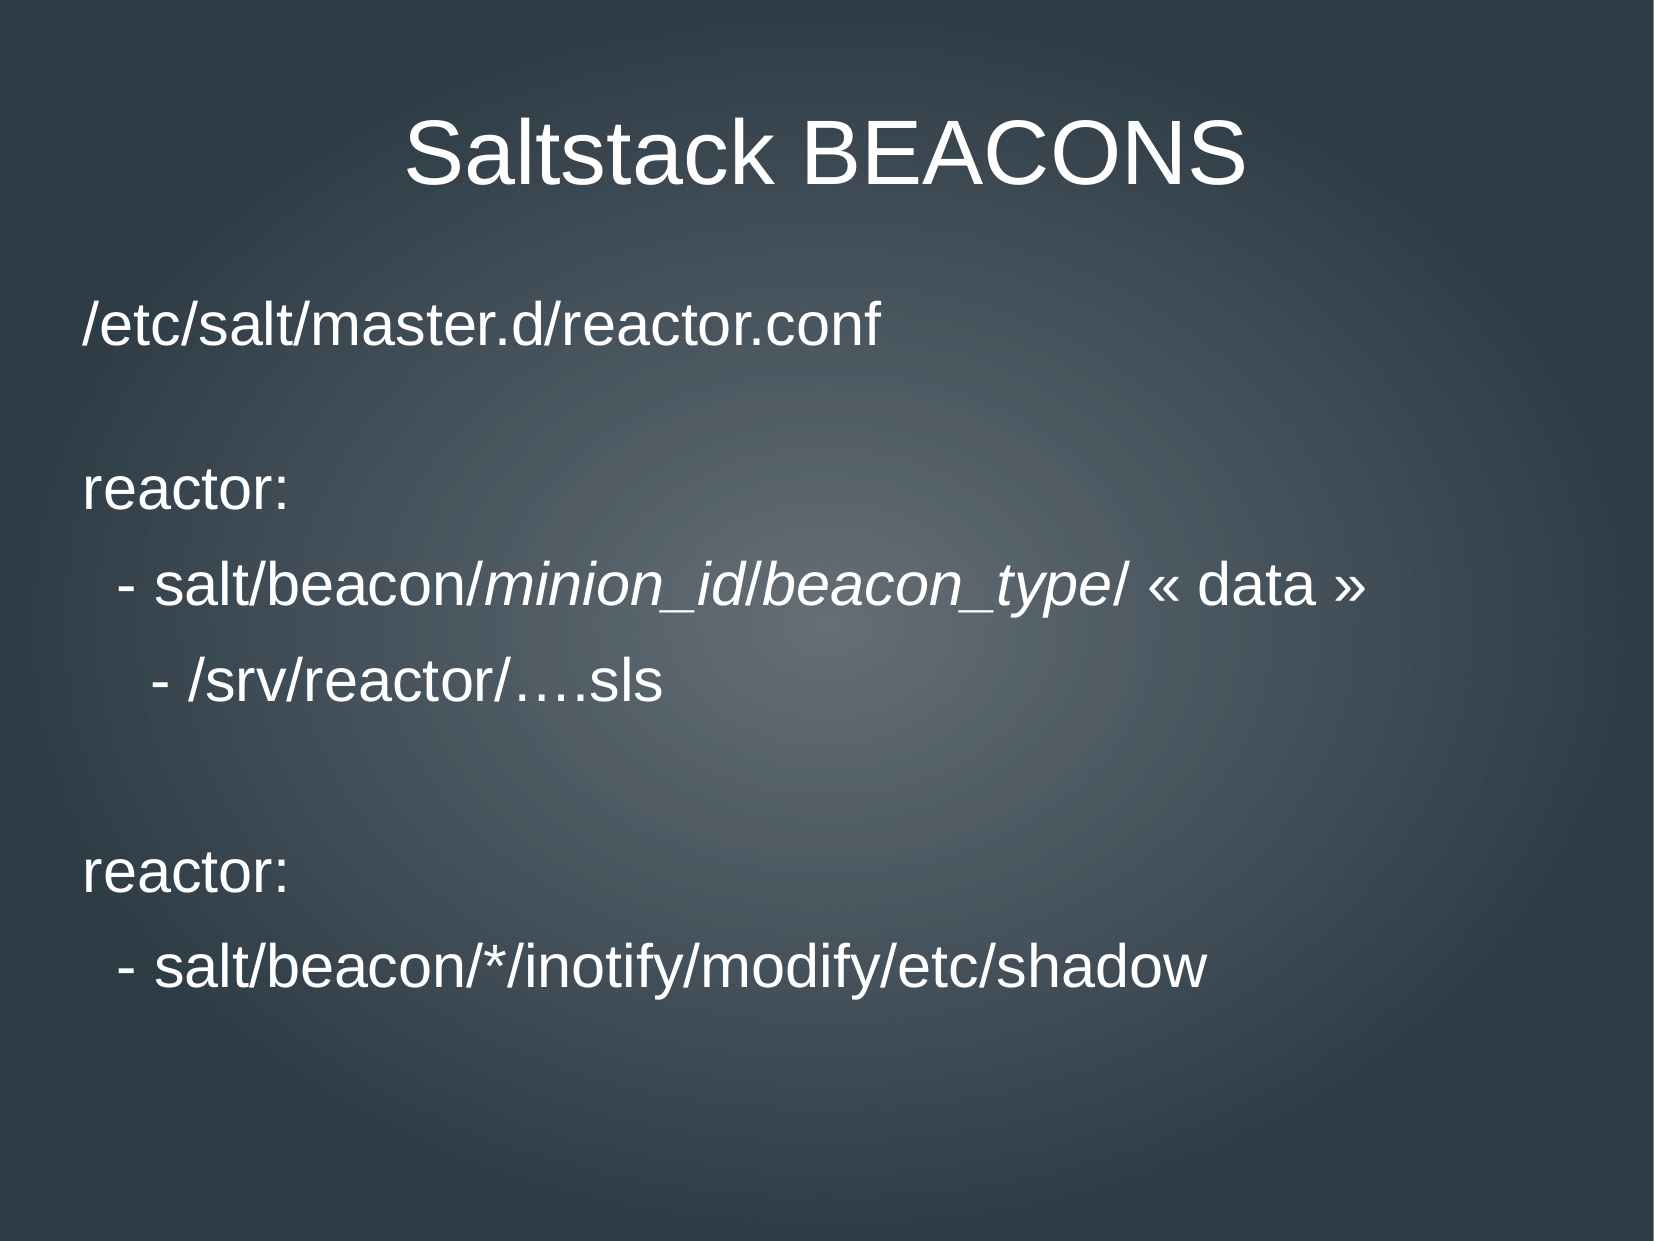

# Saltstack BEACONS
/etc/salt/master.d/reactor.conf
reactor:
 - salt/beacon/minion_id/beacon_type/ « data »
 - /srv/reactor/….sls
reactor:
 - salt/beacon/*/inotify/modify/etc/shadow